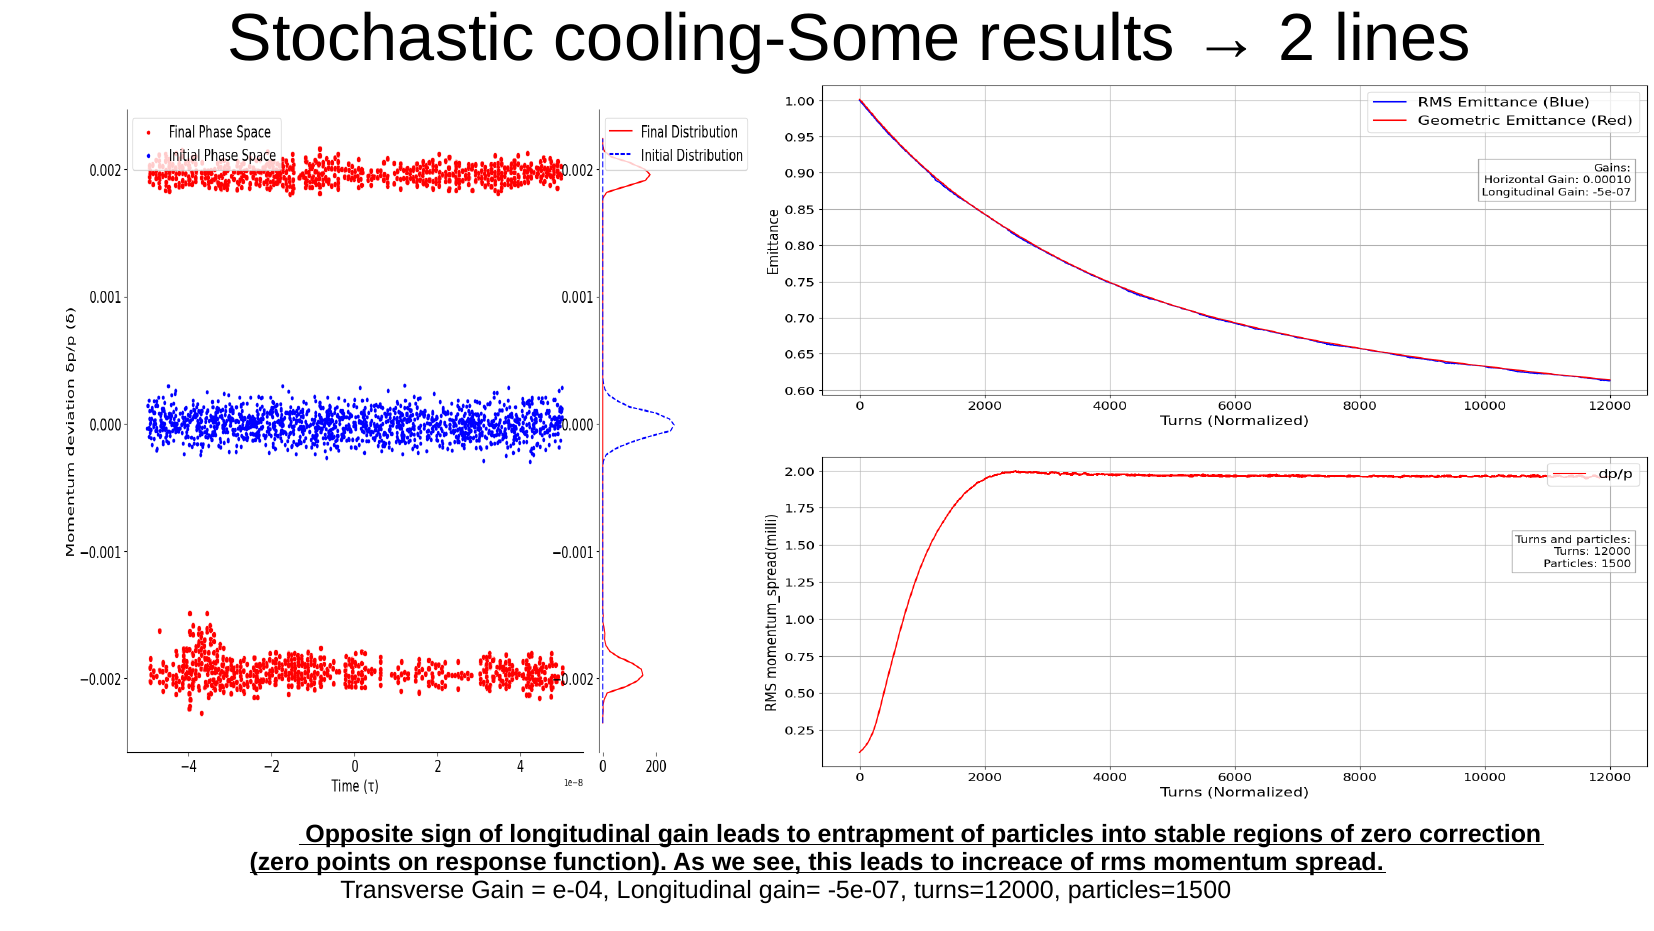

# Stochastic cooling-Some results → 2 lines
 Opposite sign of longitudinal gain leads to entrapment of particles into stable regions of zero correction
 (zero points on response function). As we see, this leads to increace of rms momentum spread.
 Transverse Gain = e-04, Longitudinal gain= -5e-07, turns=12000, particles=1500